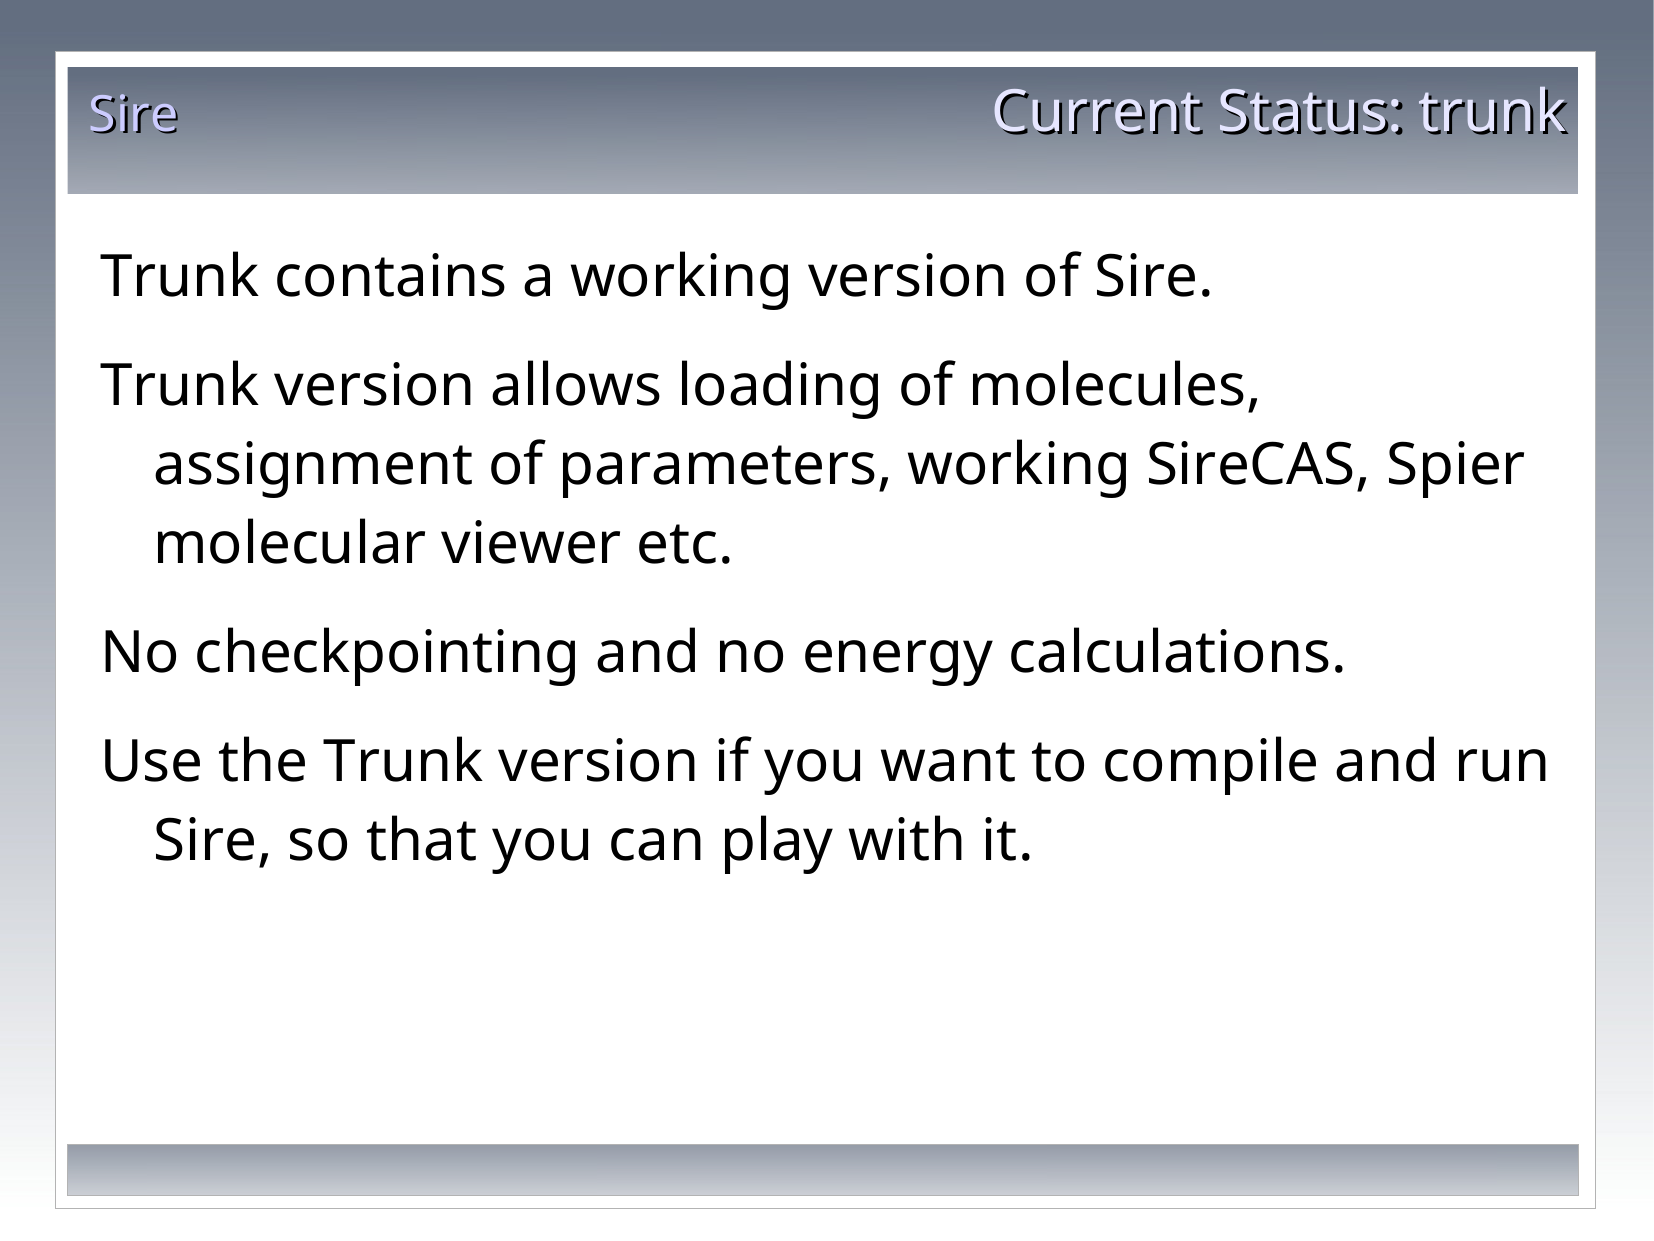

# Current Status: trunk
Trunk contains a working version of Sire.
Trunk version allows loading of molecules, assignment of parameters, working SireCAS, Spier molecular viewer etc.
No checkpointing and no energy calculations.
Use the Trunk version if you want to compile and run Sire, so that you can play with it.